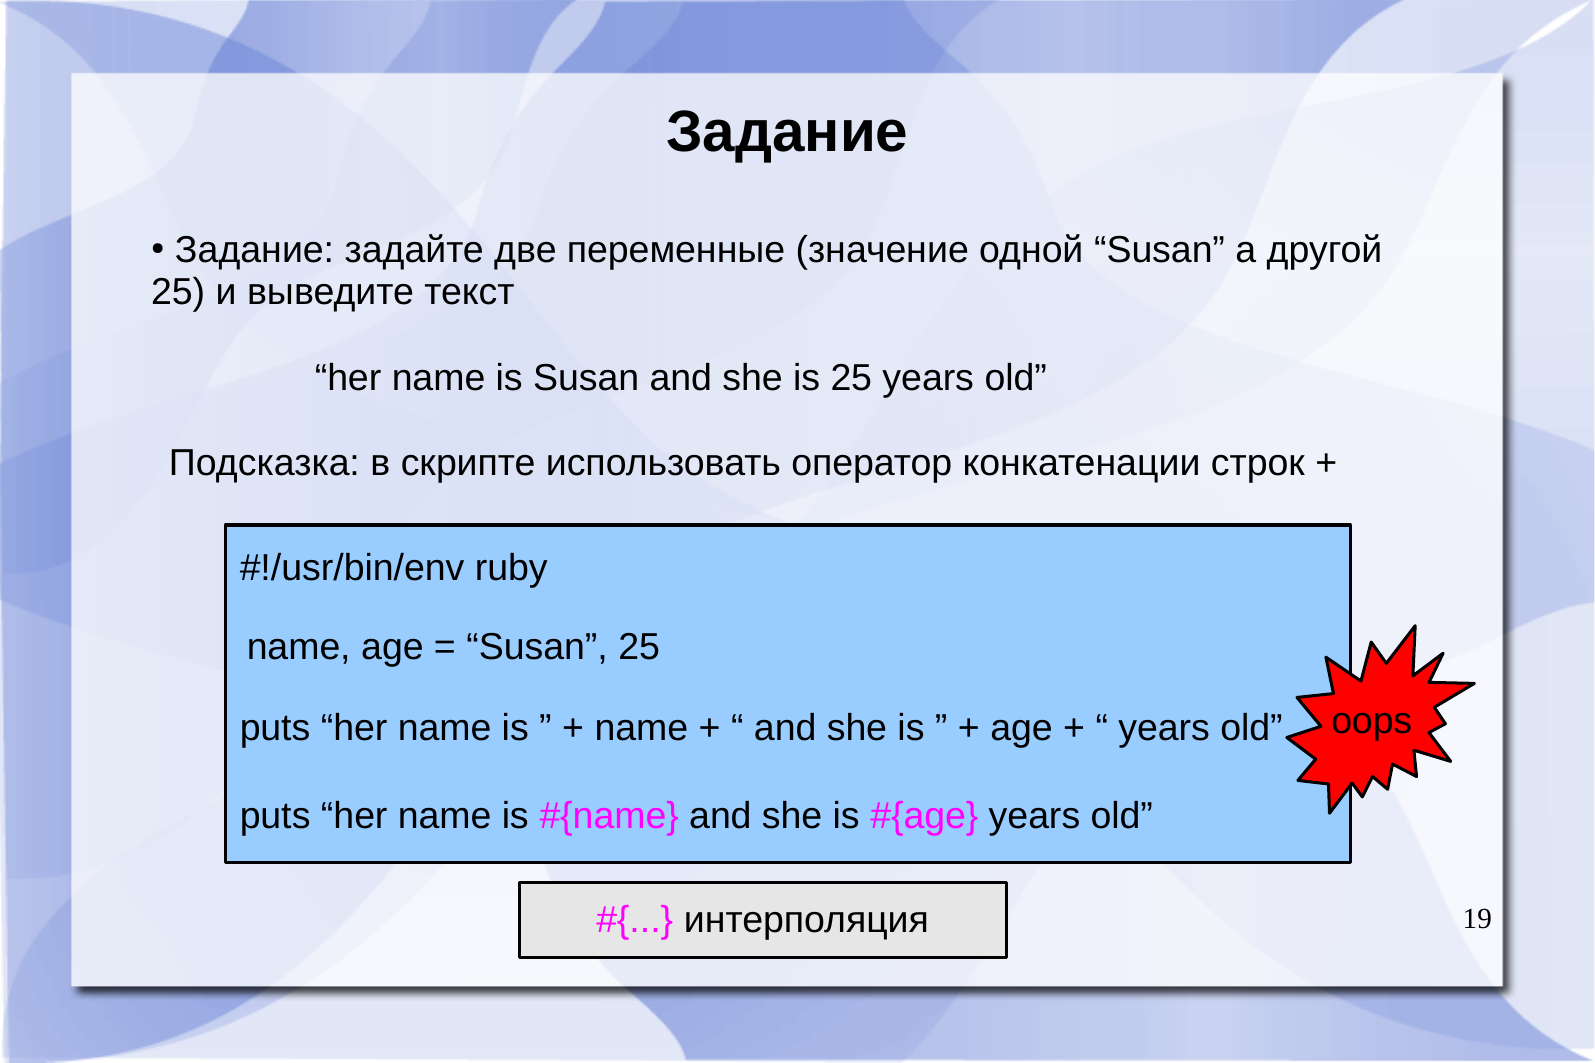

# Задание
 Задание: задайте две переменные (значение одной “Susan” а другой 25) и выведите текст
“her name is Susan and she is 25 years old”
Подсказка: в скрипте использовать оператор конкатенации строк +
#!/usr/bin/env ruby
name, age = “Susan”, 25
oops
puts “her name is ” + name + “ and she is ” + age + “ years old”
puts “her name is #{name} and she is #{age} years old”
#{...} интерполяция
19